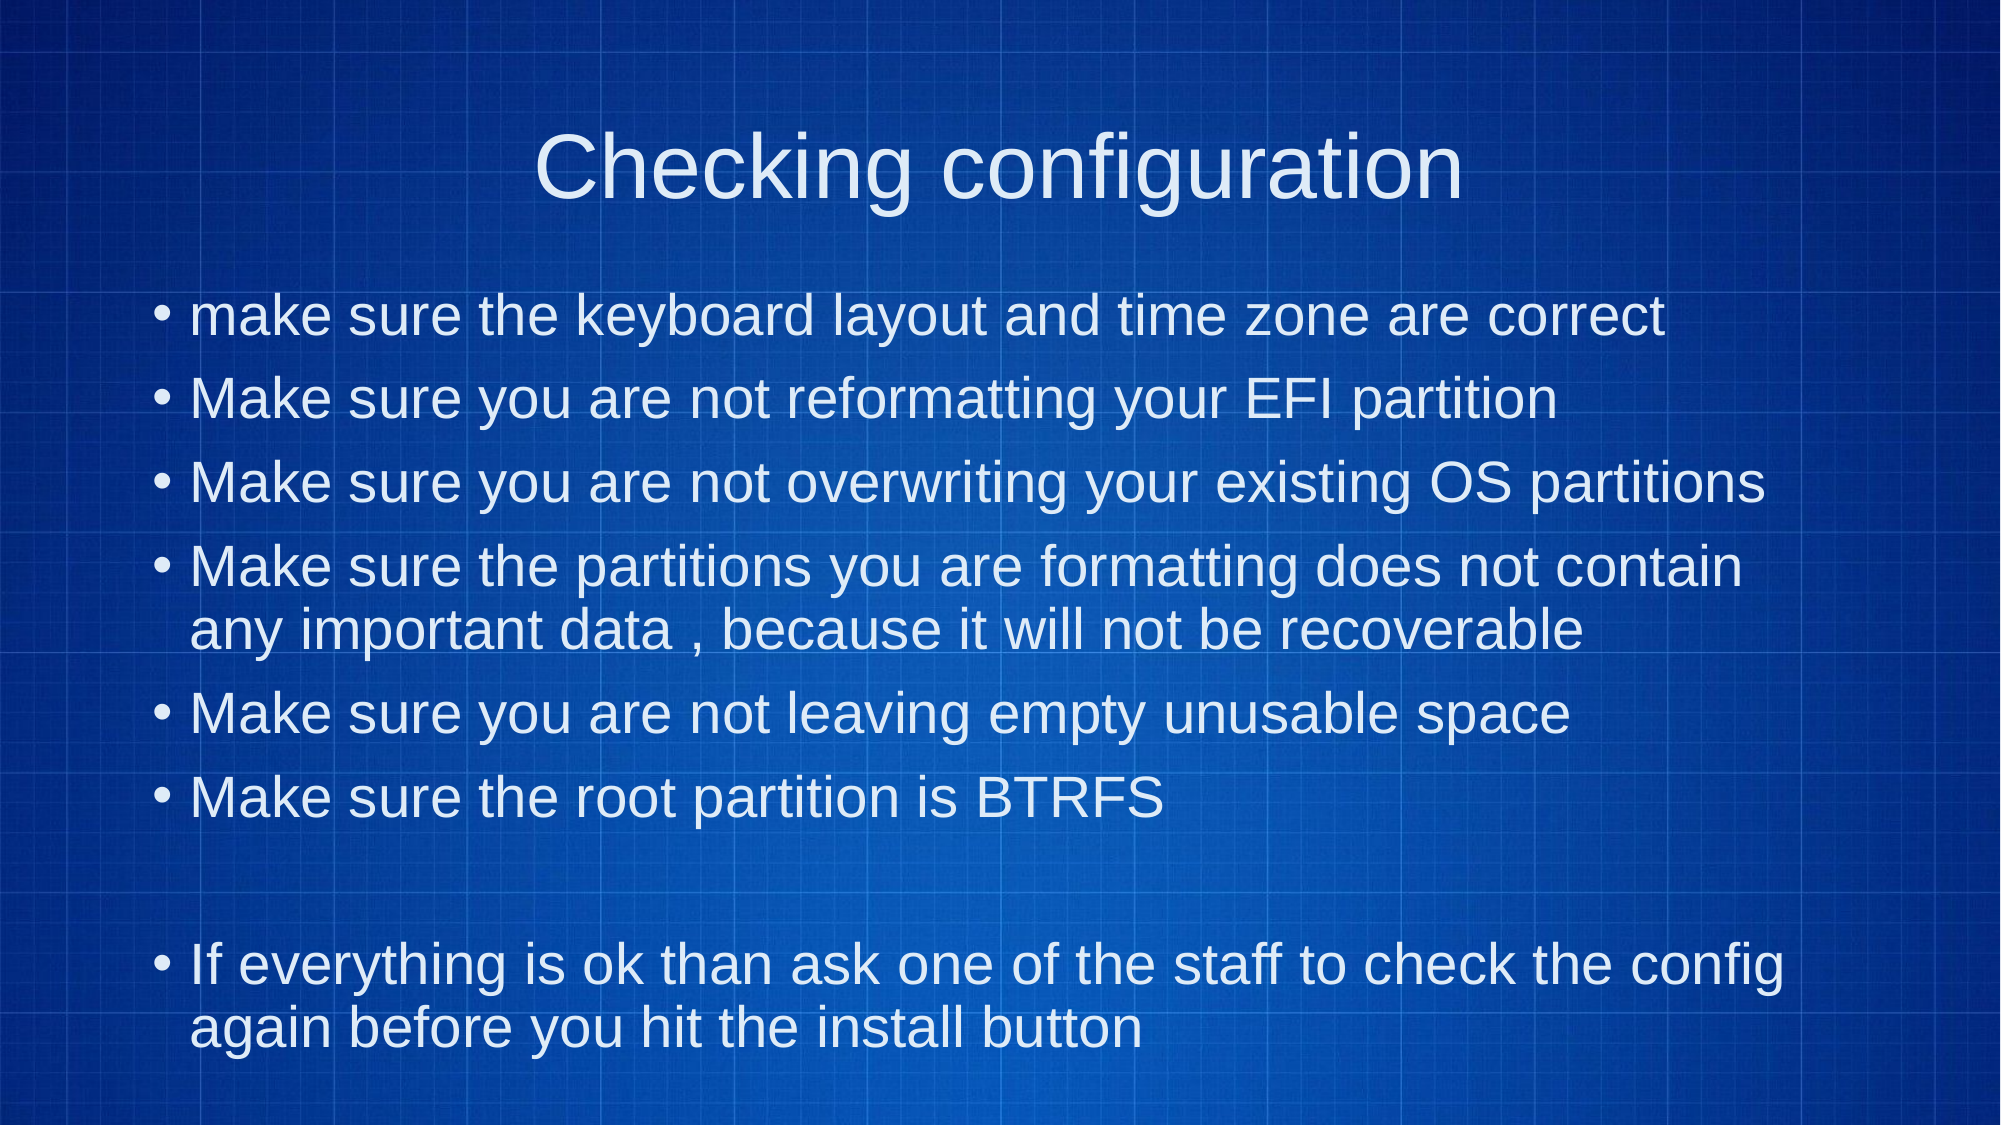

# Checking configuration
make sure the keyboard layout and time zone are correct
Make sure you are not reformatting your EFI partition
Make sure you are not overwriting your existing OS partitions
Make sure the partitions you are formatting does not contain any important data , because it will not be recoverable
Make sure you are not leaving empty unusable space
Make sure the root partition is BTRFS
If everything is ok than ask one of the staff to check the config again before you hit the install button